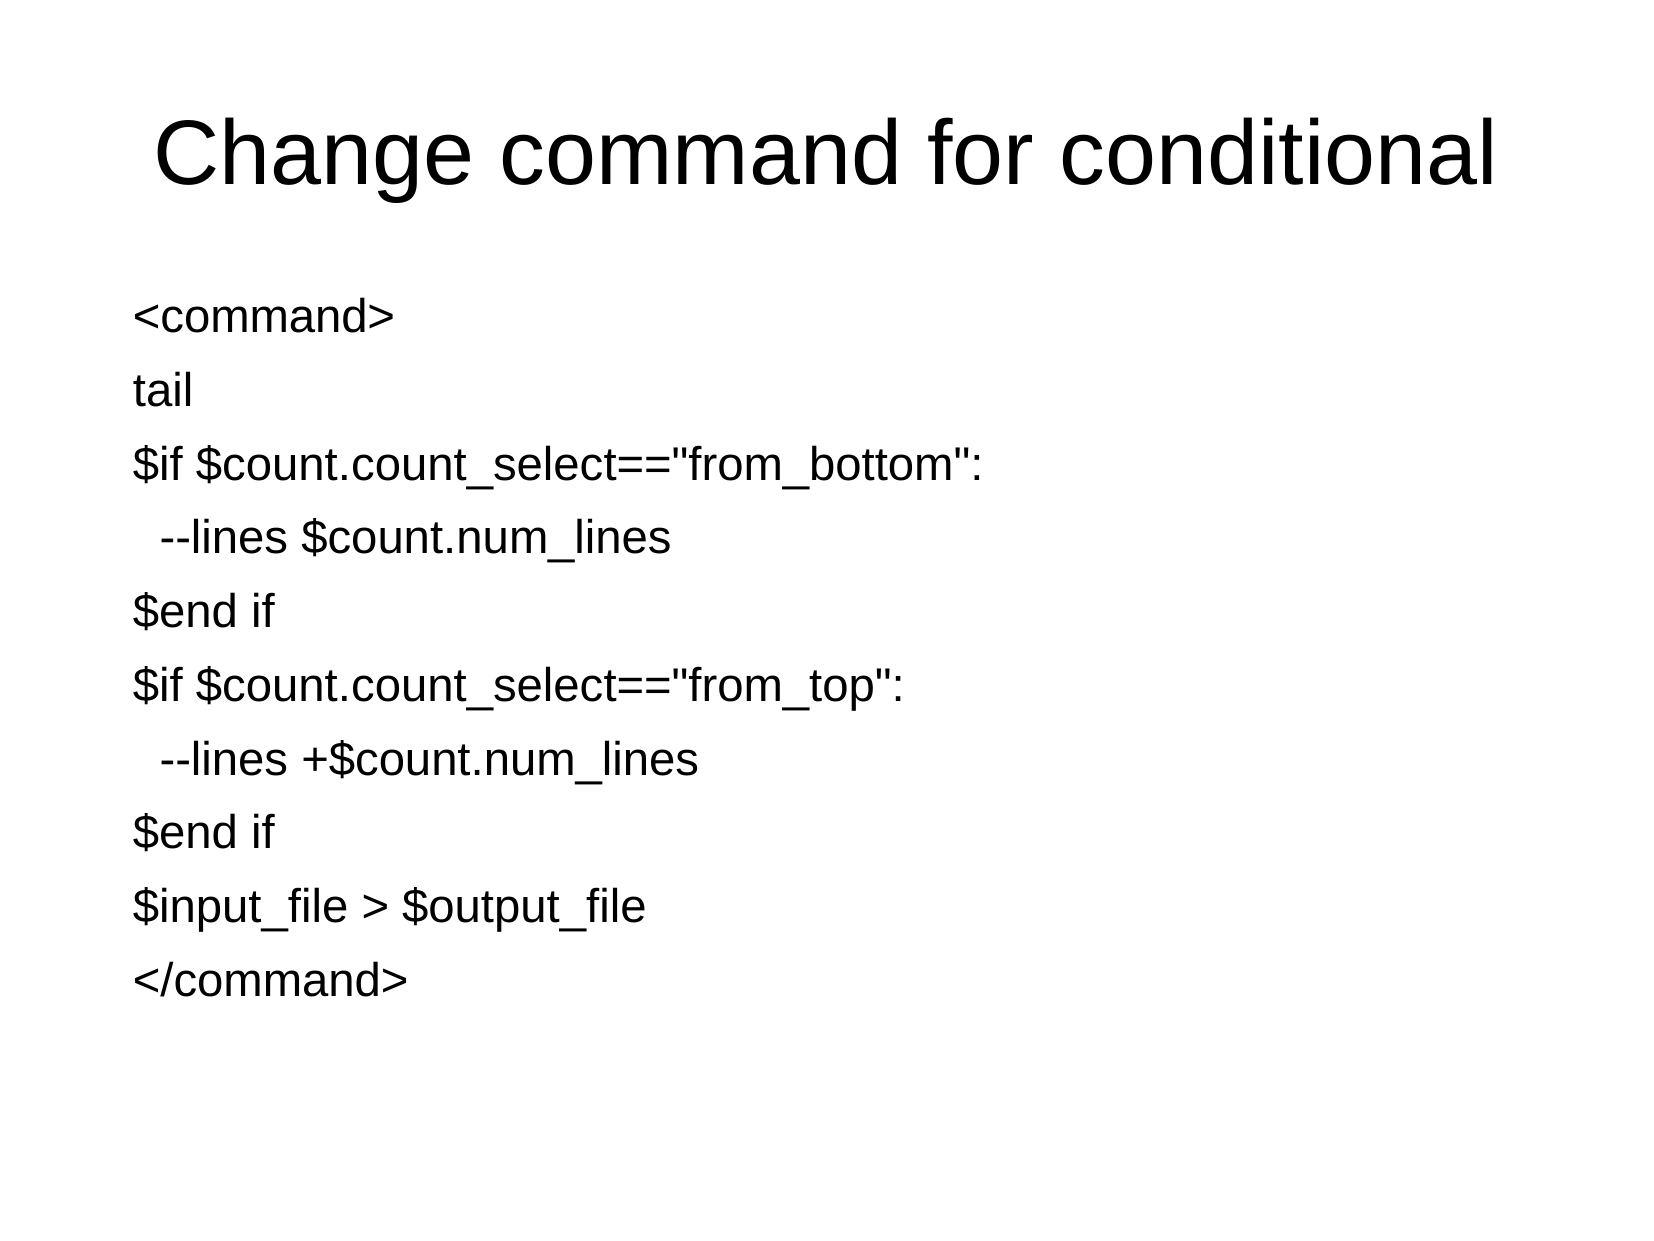

# Change command for conditional
<command>
tail
$if $count.count_select=="from_bottom":
 --lines $count.num_lines
$end if
$if $count.count_select=="from_top":
 --lines +$count.num_lines
$end if
$input_file > $output_file
</command>